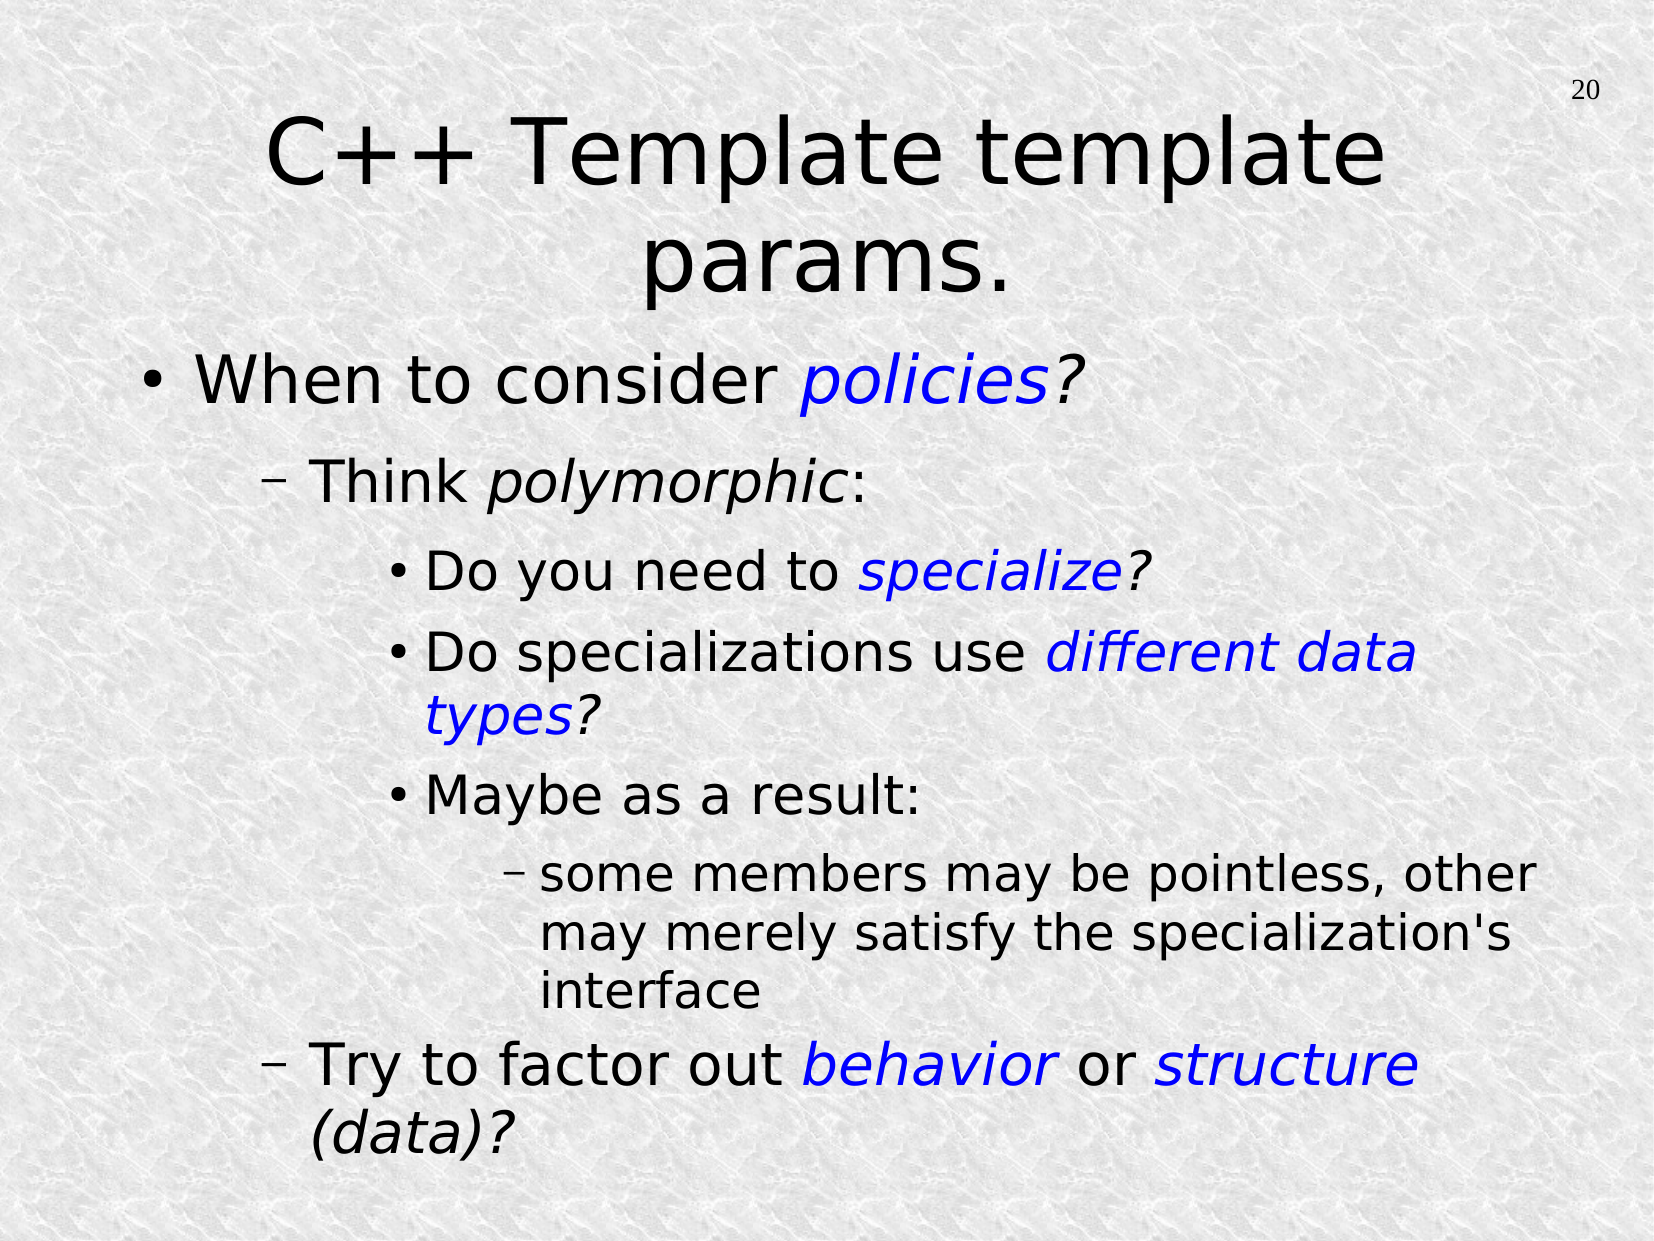

20
# C++ Template template params.
When to consider policies?
Think polymorphic:
Do you need to specialize?
Do specializations use different data types?
Maybe as a result:
some members may be pointless, other may merely satisfy the specialization's interface
Try to factor out behavior or structure (data)?